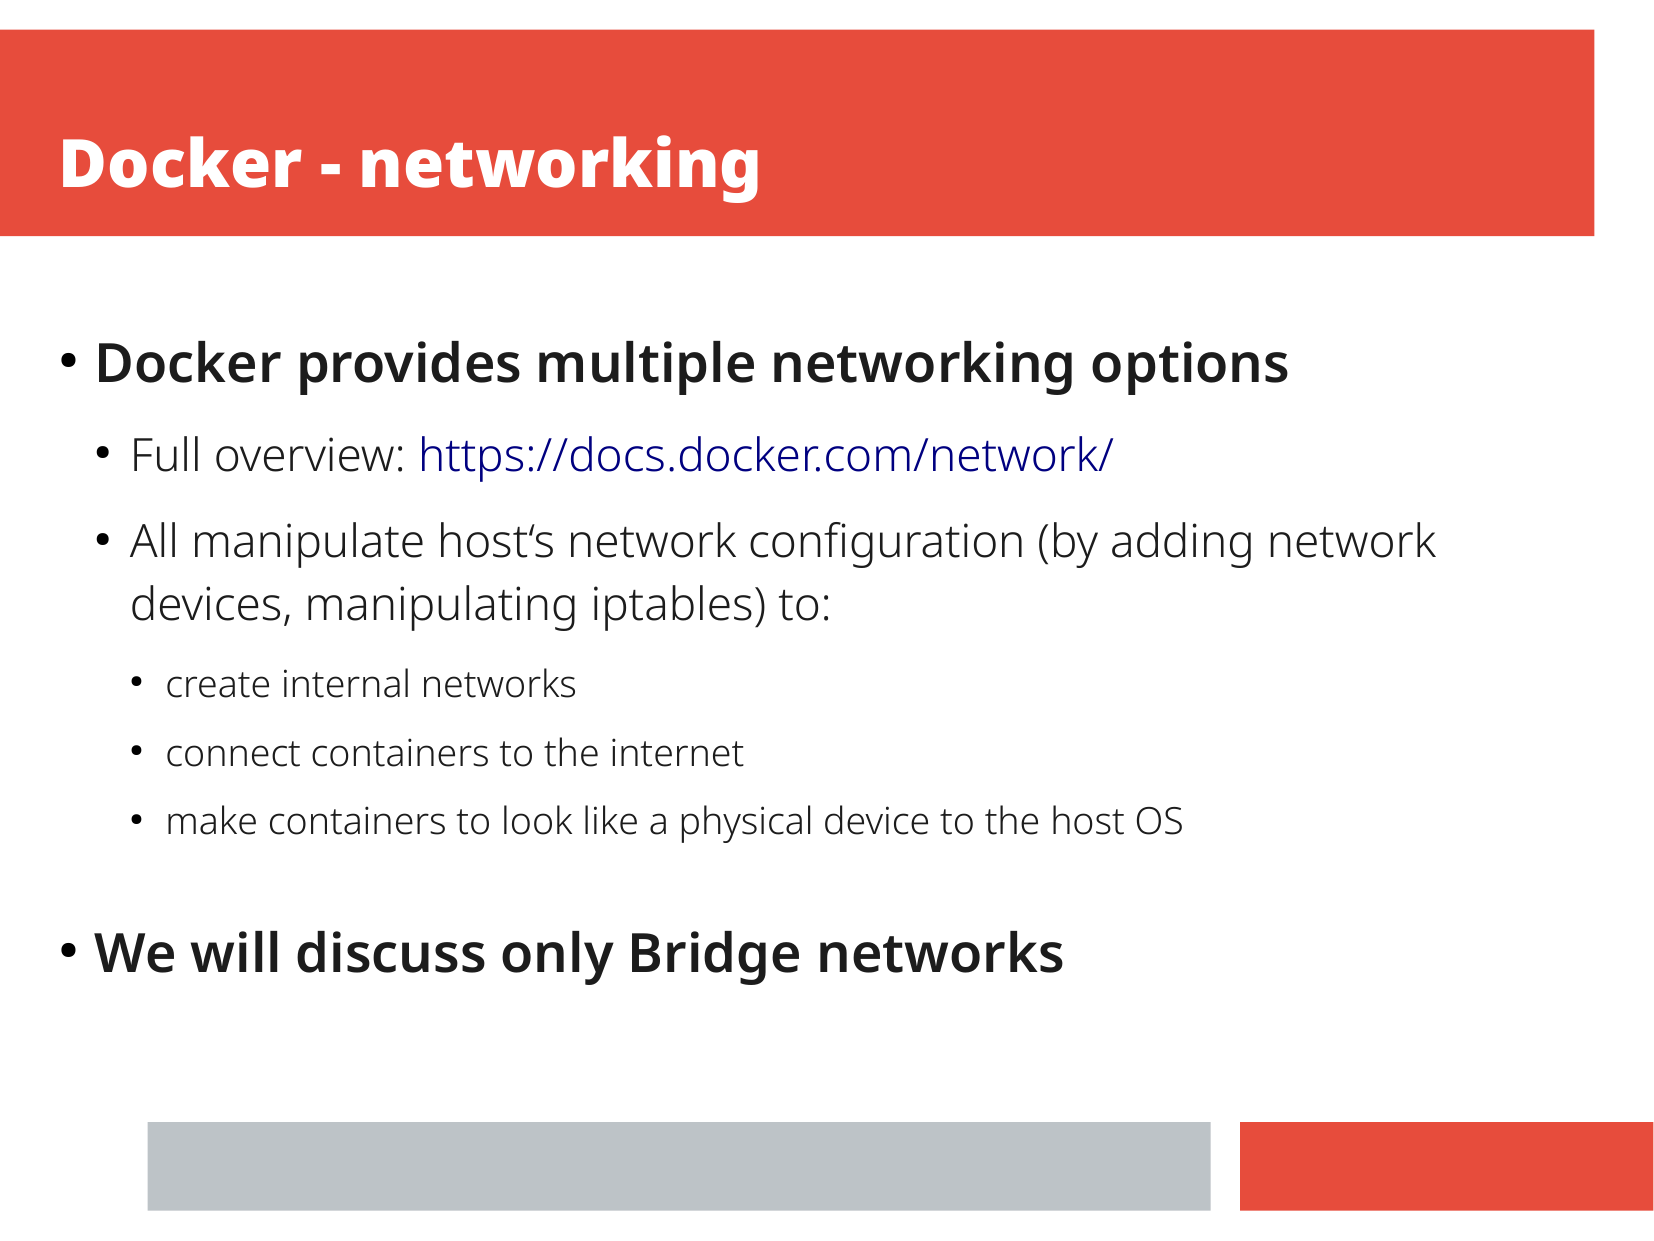

# Docker - networking
Docker provides multiple networking options
Full overview: https://docs.docker.com/network/
All manipulate host‘s network configuration (by adding network devices, manipulating iptables) to:
create internal networks
connect containers to the internet
make containers to look like a physical device to the host OS
We will discuss only Bridge networks